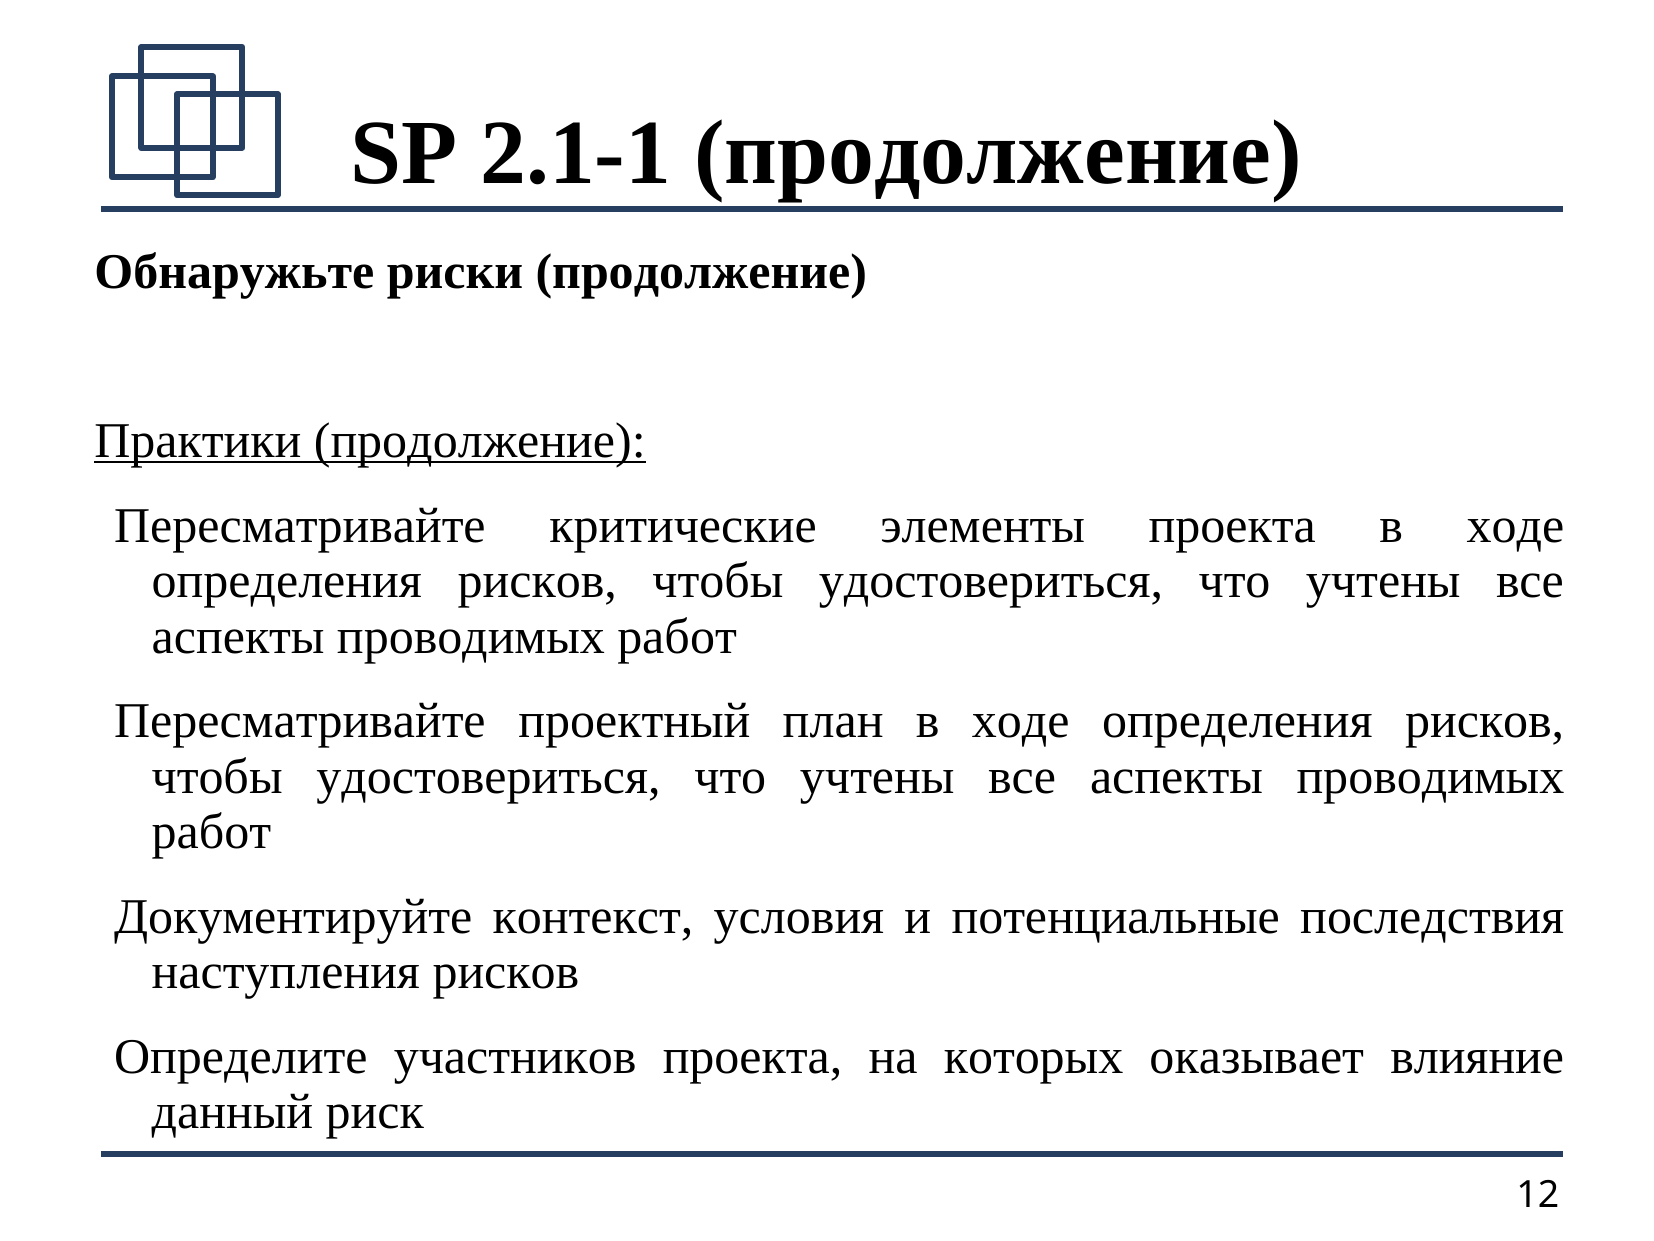

# SP 2.1-1 (продолжение)
Обнаружьте риски (продолжение)
Практики (продолжение):
Пересматривайте критические элементы проекта в ходе определения рисков, чтобы удостовериться, что учтены все аспекты проводимых работ
Пересматривайте проектный план в ходе определения рисков, чтобы удостовериться, что учтены все аспекты проводимых работ
Документируйте контекст, условия и потенциальные последствия наступления рисков
Определите участников проекта, на которых оказывает влияние данный риск